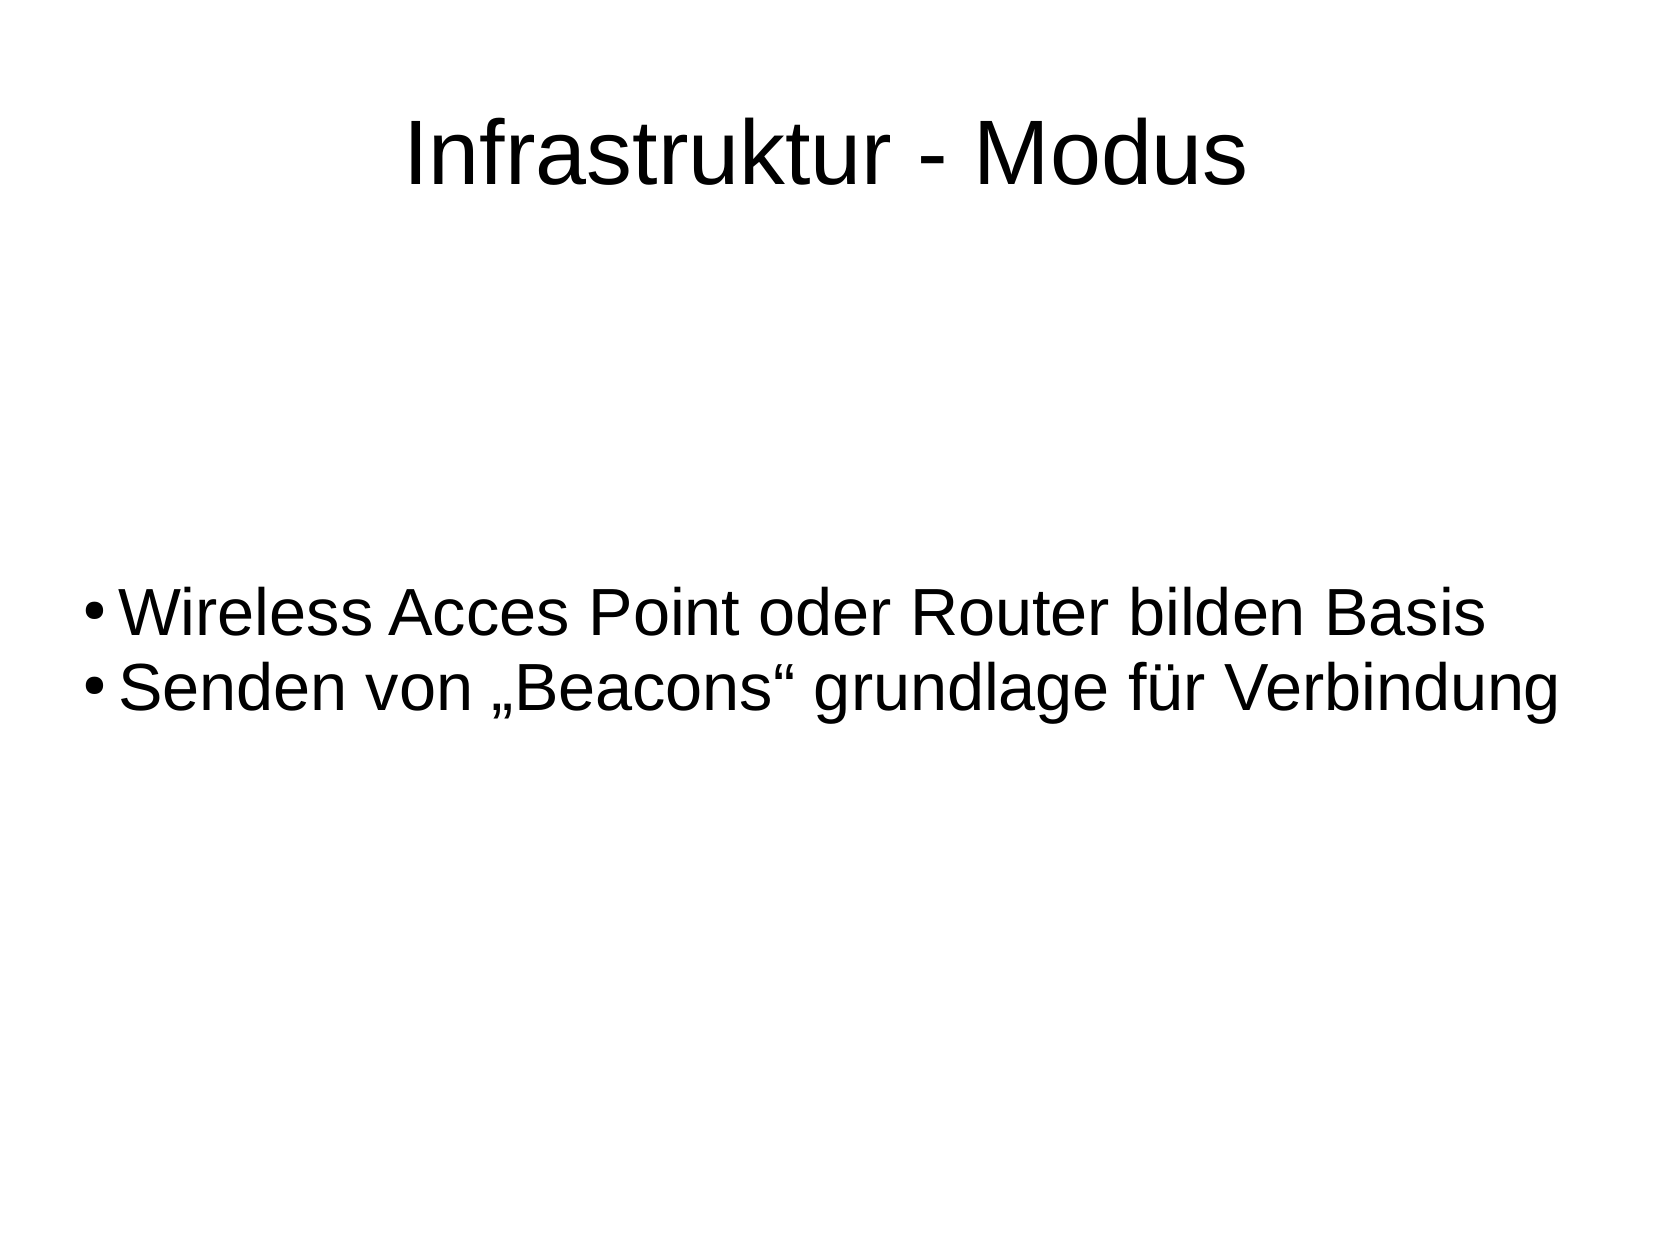

# Infrastruktur - Modus
Wireless Acces Point oder Router bilden Basis
Senden von „Beacons“ grundlage für Verbindung